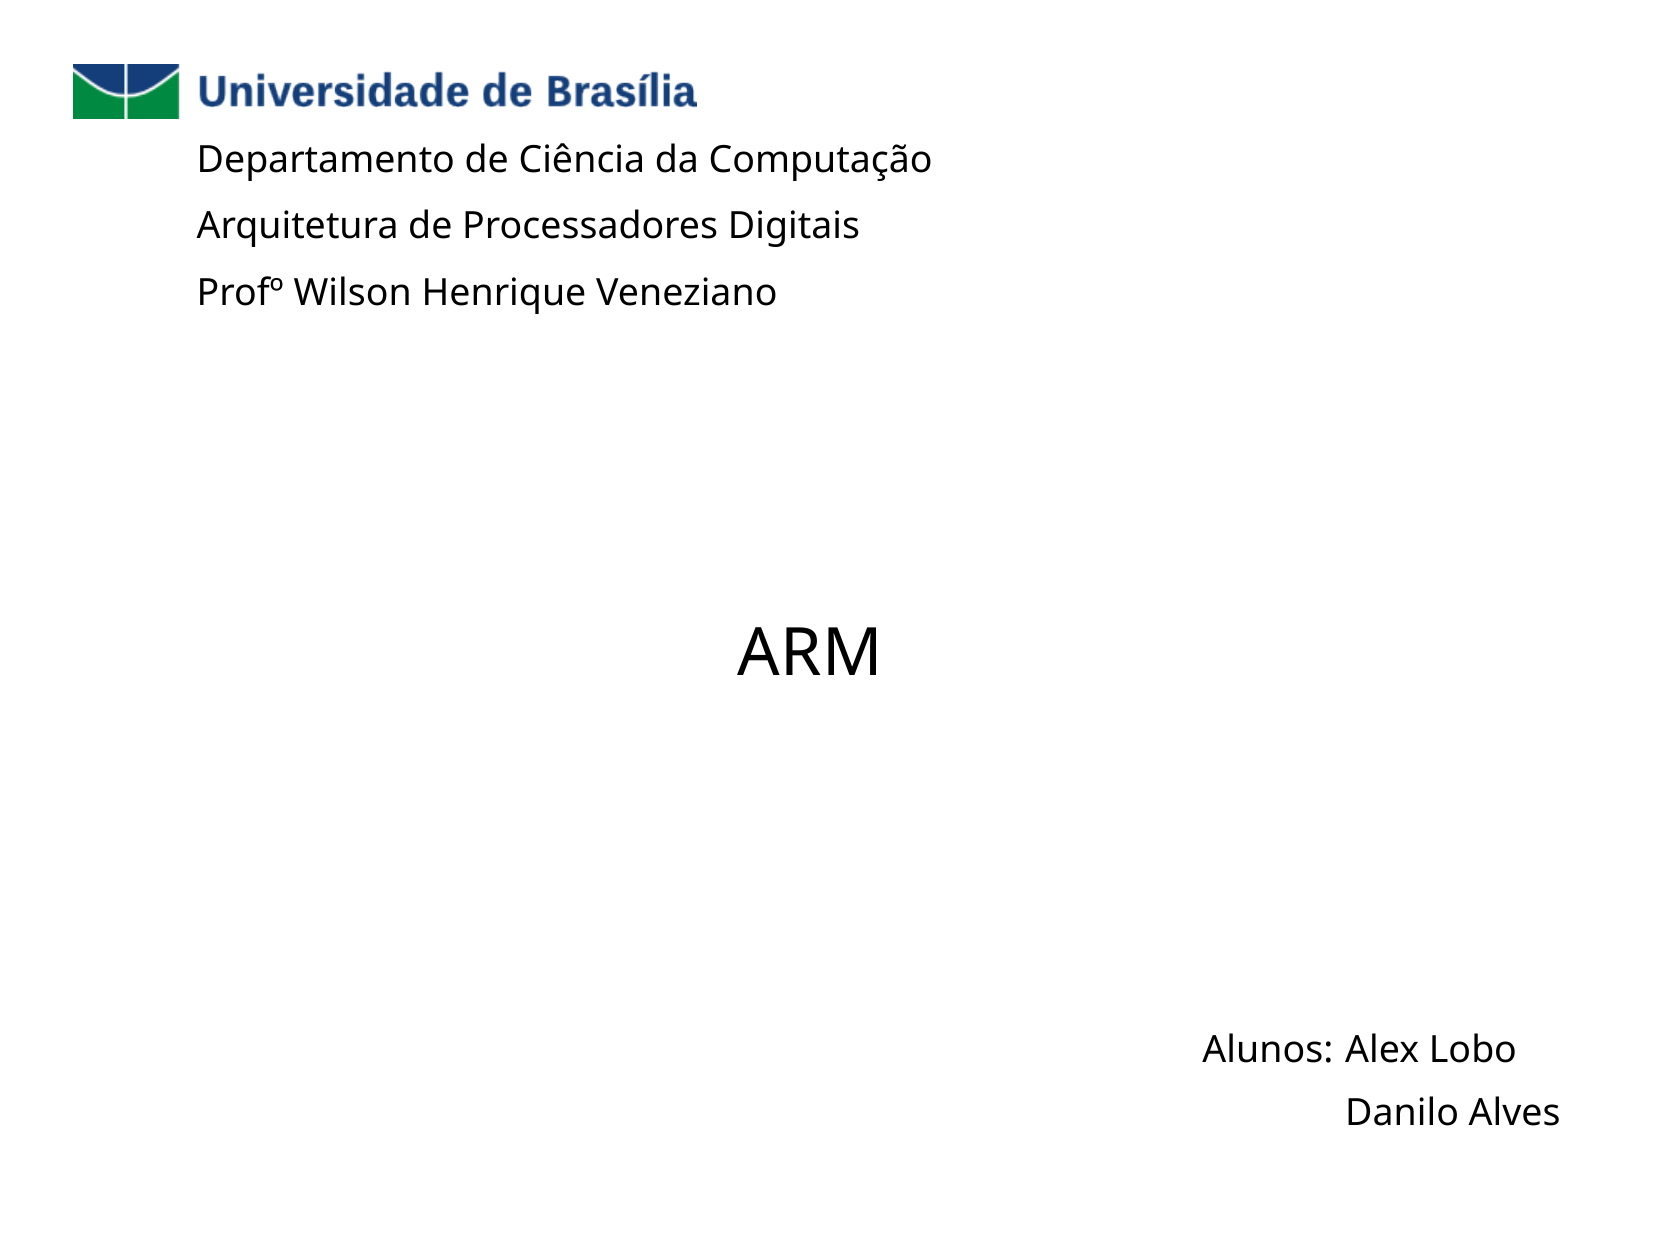

| Departamento de Ciência da Computação |
| --- |
| Arquitetura de Processadores Digitais |
| Profº Wilson Henrique Veneziano |
| |
# ARM
| Alunos: | Alex Lobo |
| --- | --- |
| | Danilo Alves |